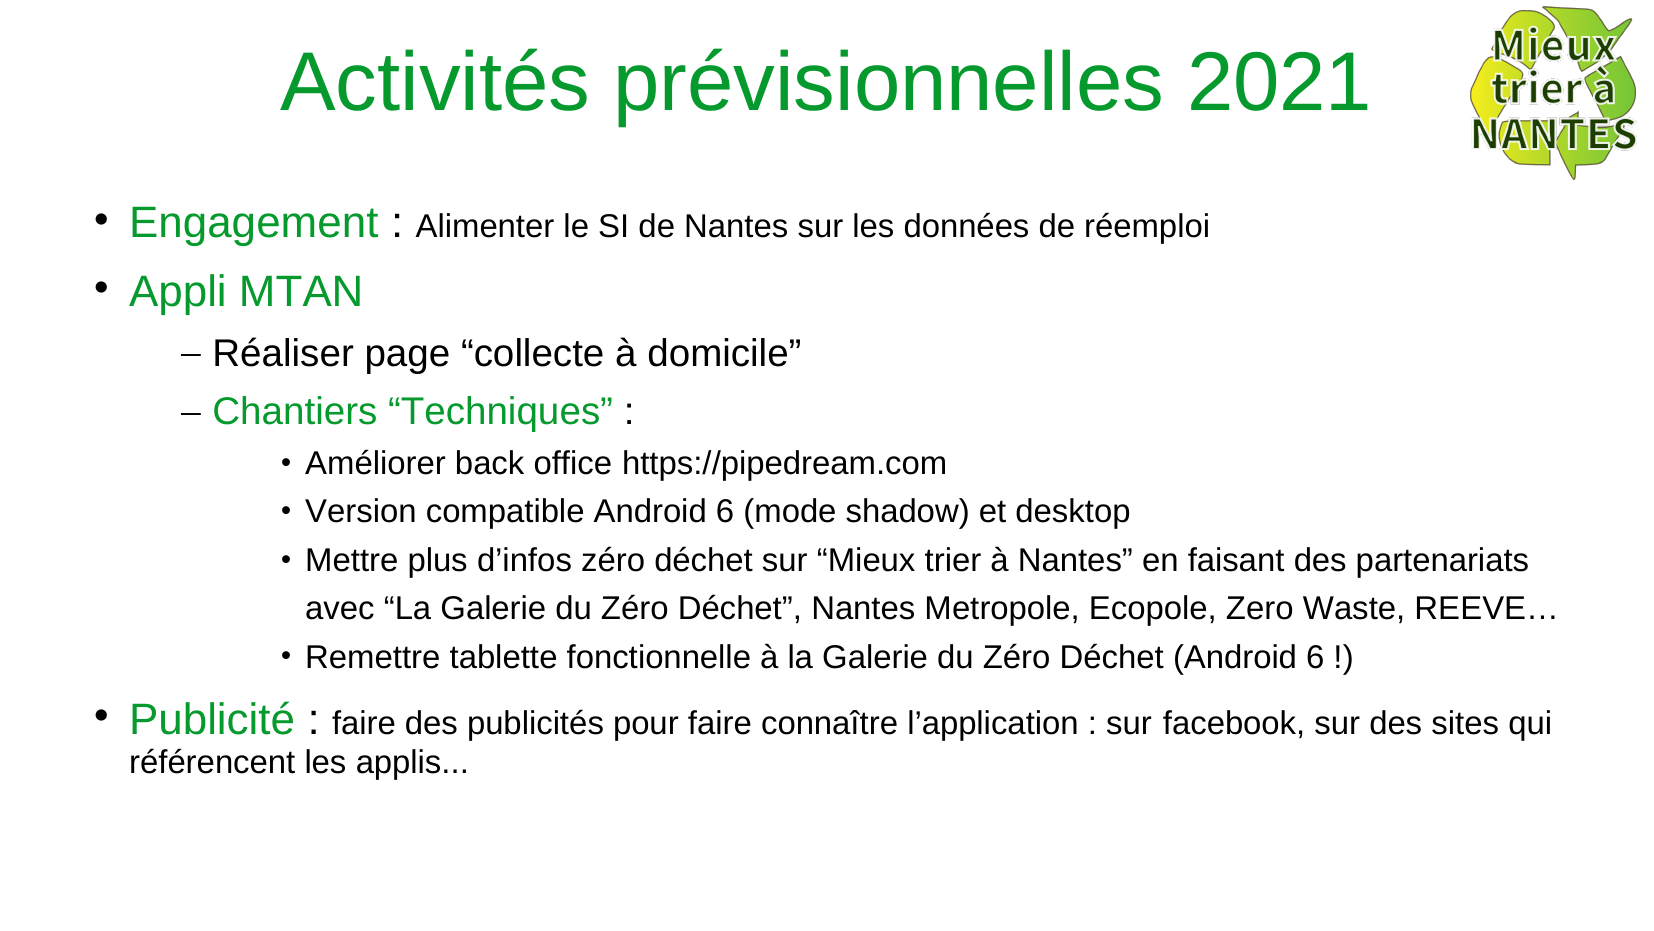

# Activités prévisionnelles 2021
Engagement : Alimenter le SI de Nantes sur les données de réemploi
Appli MTAN
Réaliser page “collecte à domicile”
Chantiers “Techniques” :
Améliorer back office https://pipedream.com
Version compatible Android 6 (mode shadow) et desktop
Mettre plus d’infos zéro déchet sur “Mieux trier à Nantes” en faisant des partenariats
avec “La Galerie du Zéro Déchet”, Nantes Metropole, Ecopole, Zero Waste, REEVE…
Remettre tablette fonctionnelle à la Galerie du Zéro Déchet (Android 6 !)
Publicité : faire des publicités pour faire connaître l’application : sur facebook, sur des sites qui référencent les applis...